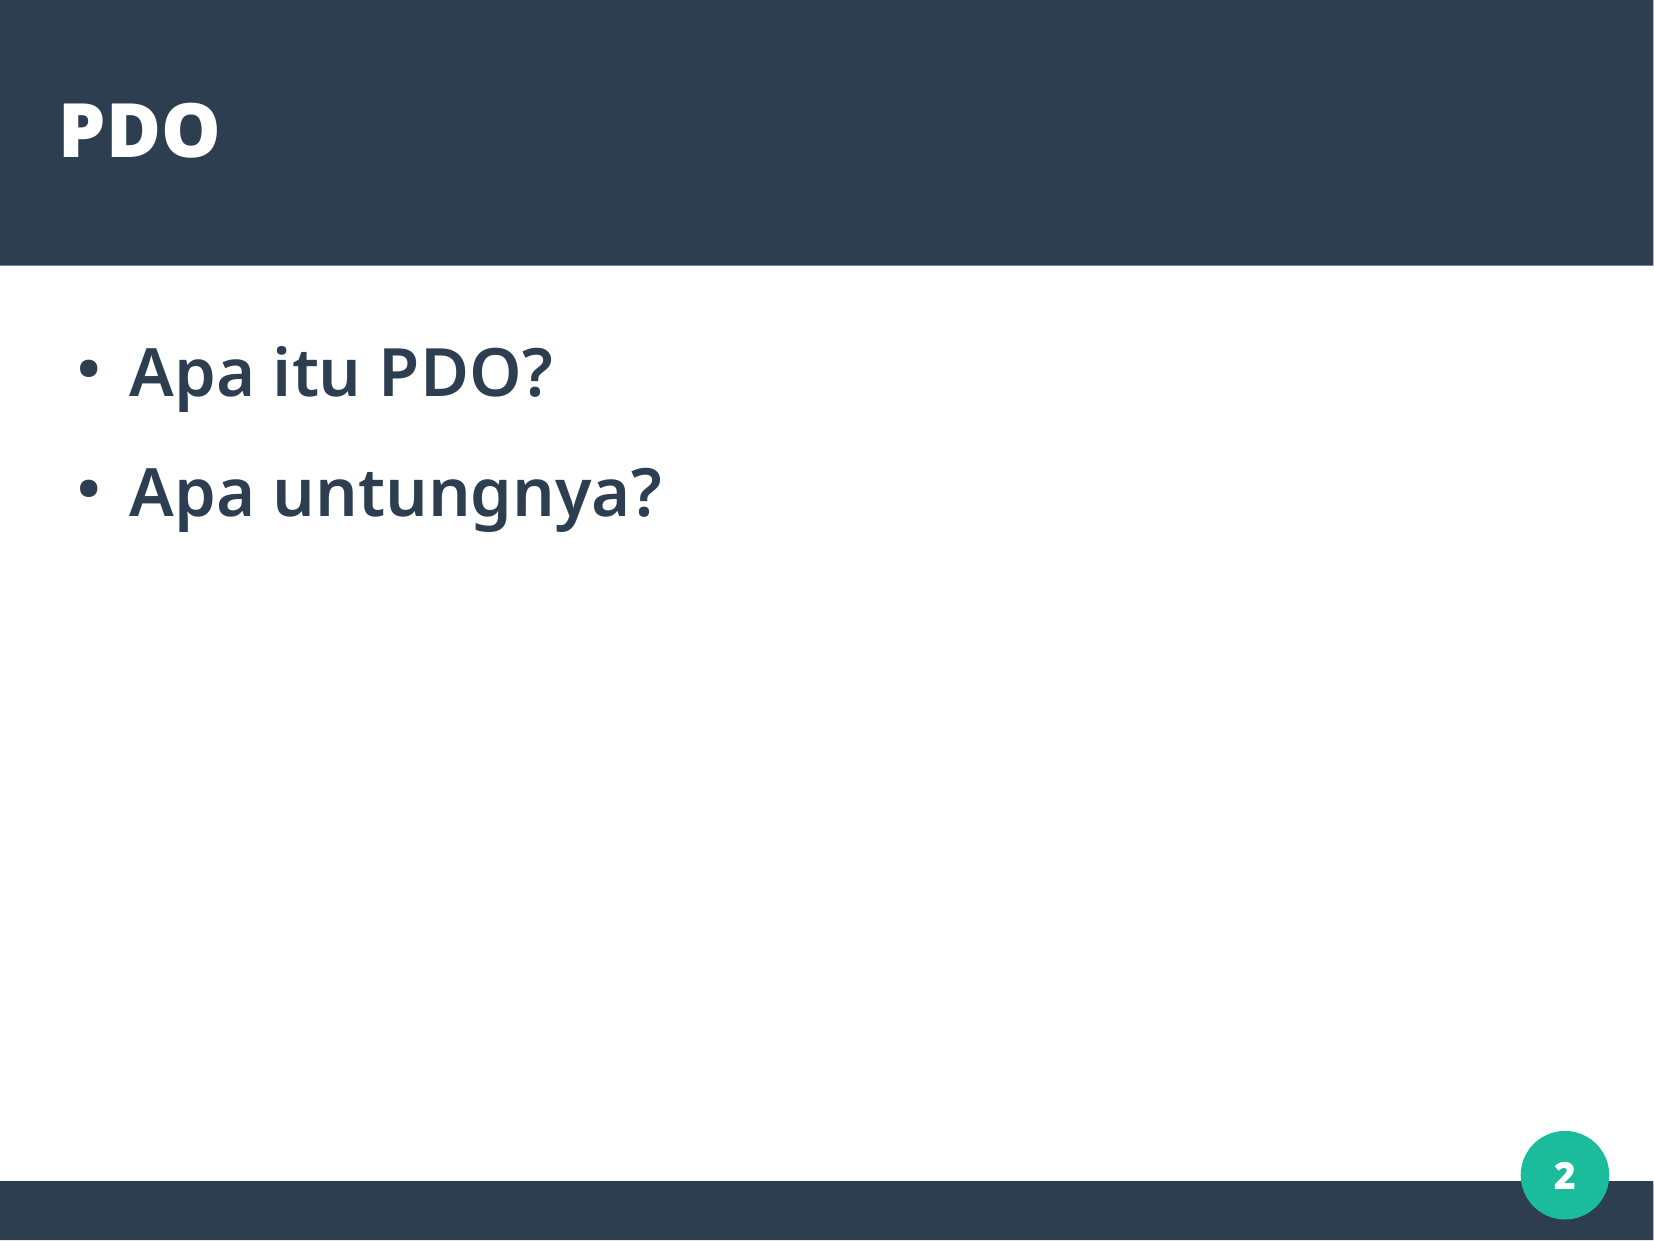

# PDO
Apa itu PDO?
Apa untungnya?
2